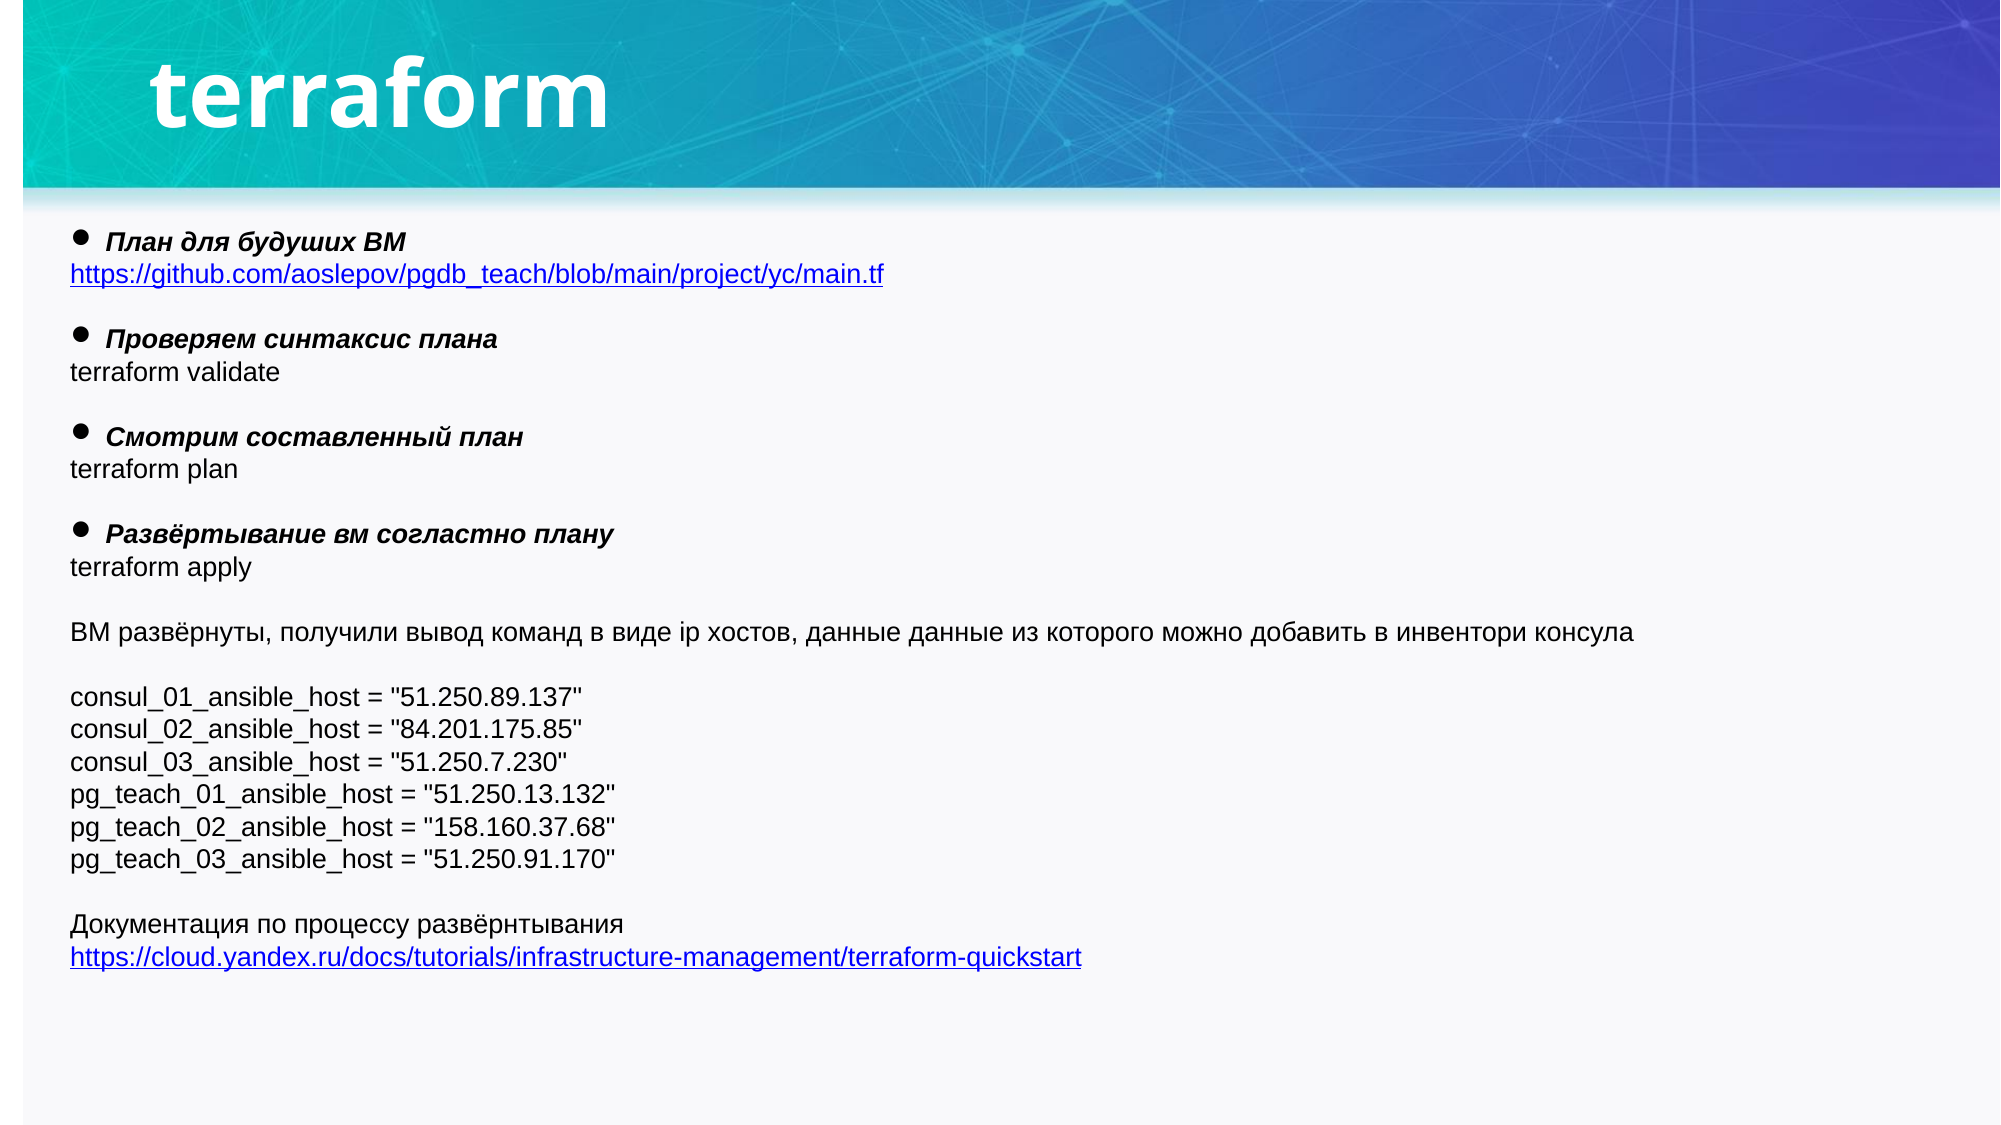

terraform
План для будуших ВМ
https://github.com/aoslepov/pgdb_teach/blob/main/project/yc/main.tf
Проверяем синтаксис плана
terraform validate
Смотрим составленный план
terraform plan
Развёртывание вм согластно плану
terraform apply
ВМ развёрнуты, получили вывод команд в виде ip хостов, данные данные из которого можно добавить в инвентори консула
consul_01_ansible_host = "51.250.89.137"
consul_02_ansible_host = "84.201.175.85"
consul_03_ansible_host = "51.250.7.230"
pg_teach_01_ansible_host = "51.250.13.132"
pg_teach_02_ansible_host = "158.160.37.68"
pg_teach_03_ansible_host = "51.250.91.170"
Документация по процессу развёрнтывания
https://cloud.yandex.ru/docs/tutorials/infrastructure-management/terraform-quickstart